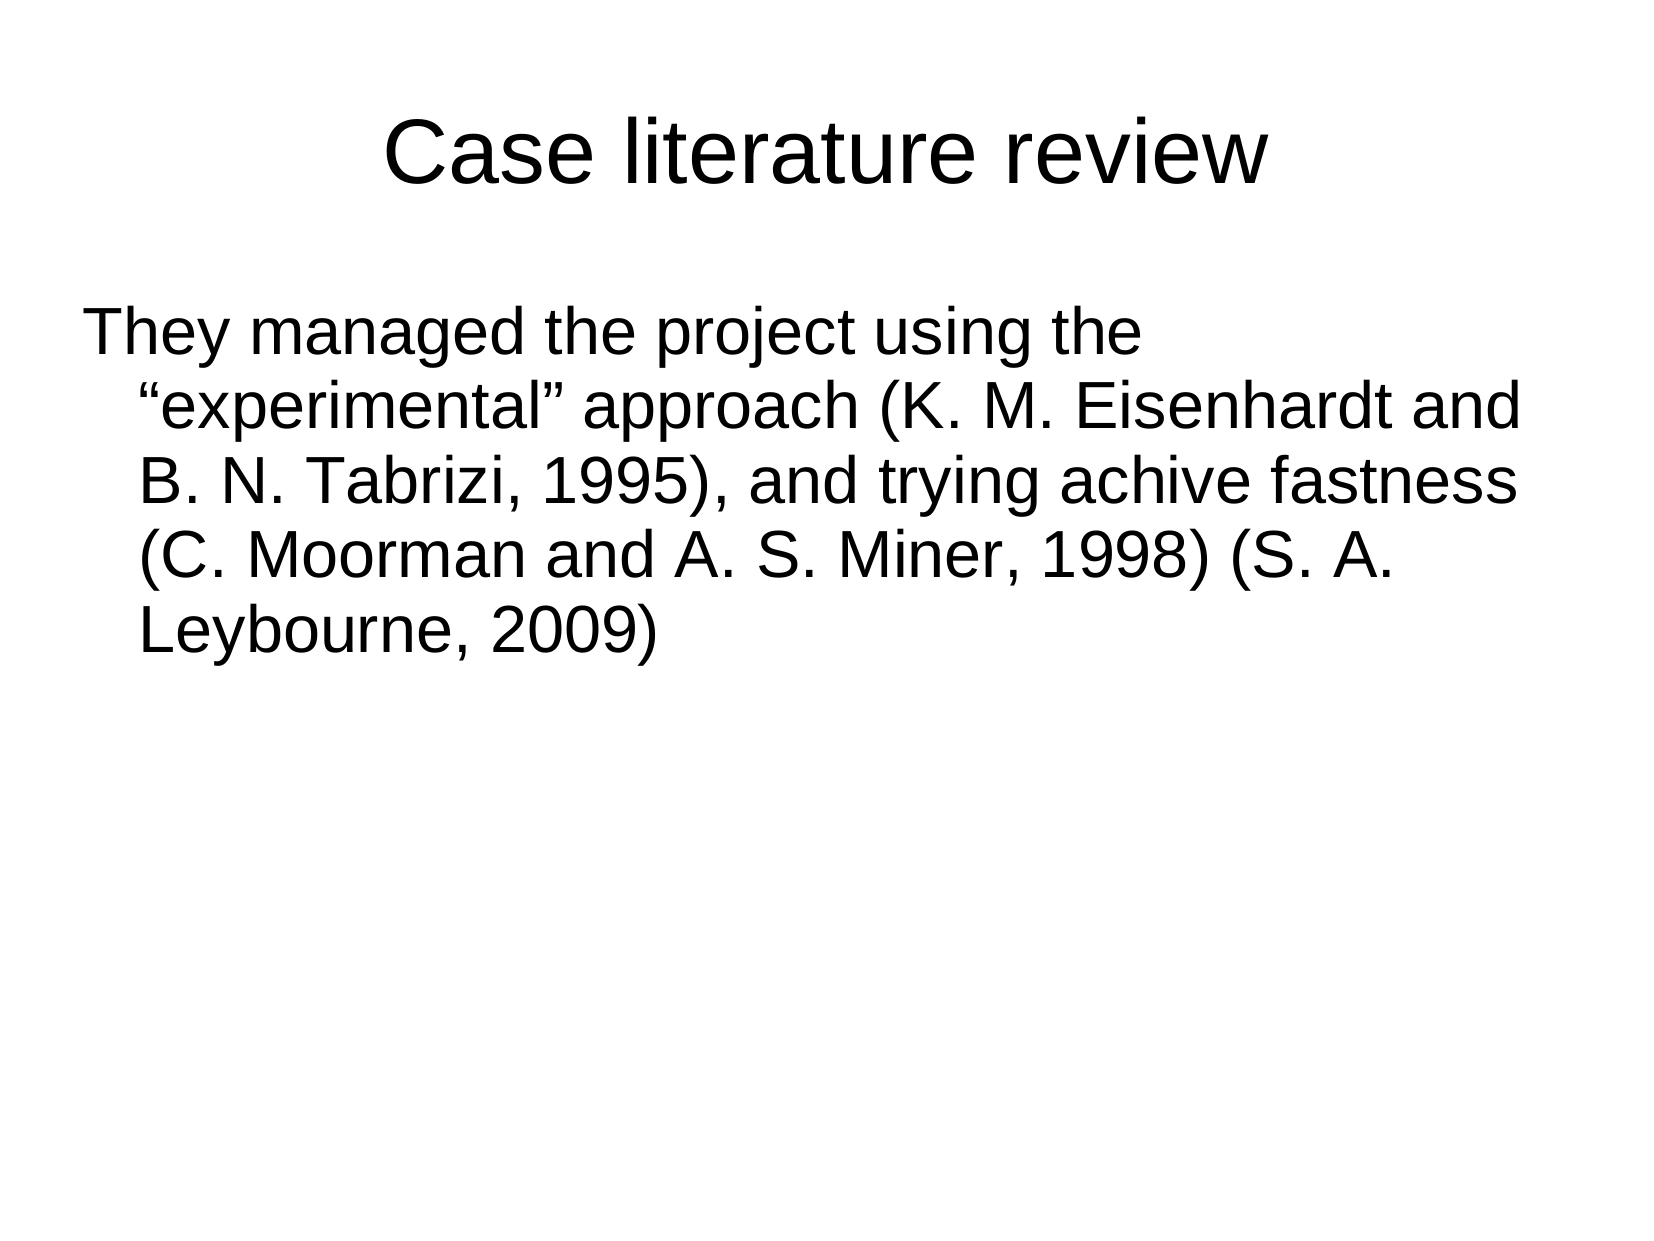

# Case literature review
They managed the project using the “experimental” approach (K. M. Eisenhardt and B. N. Tabrizi, 1995), and trying achive fastness (C. Moorman and A. S. Miner, 1998) (S. A. Leybourne, 2009)